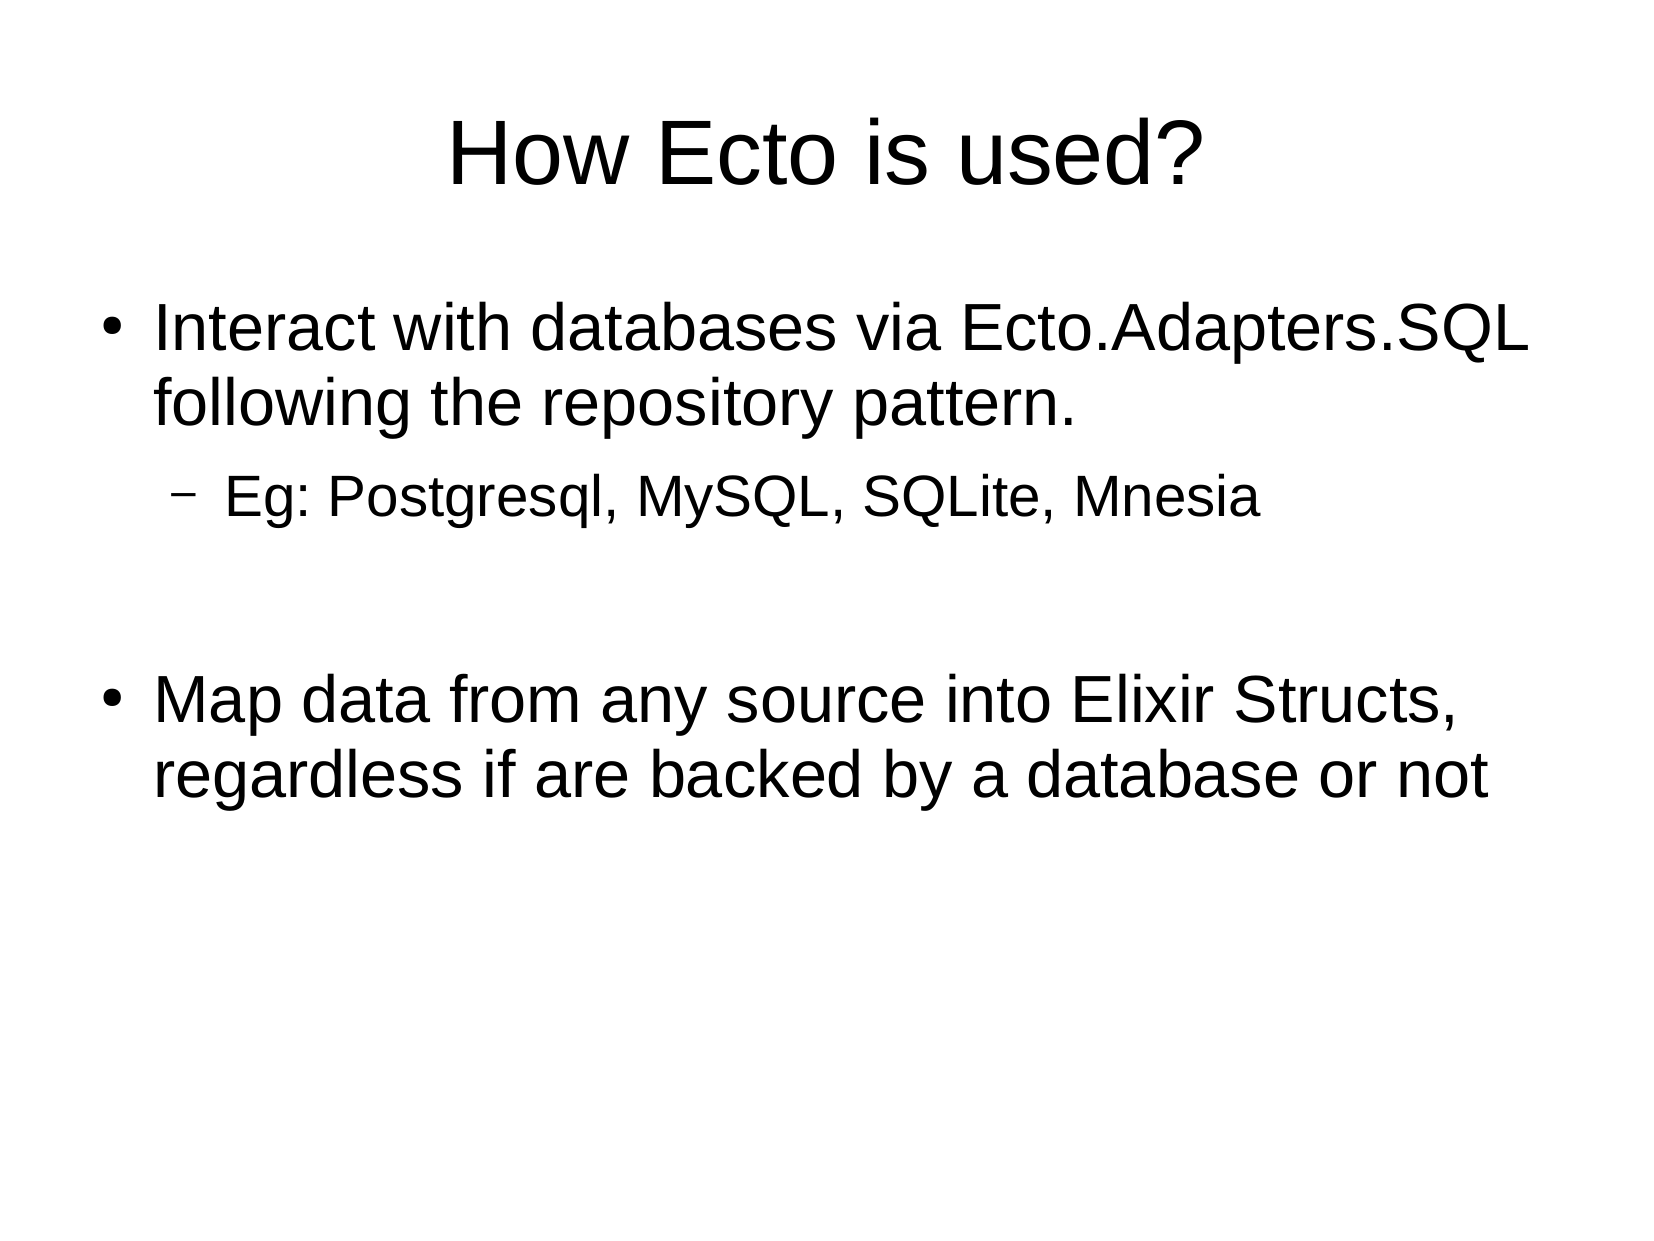

# How Ecto is used?
Interact with databases via Ecto.Adapters.SQL following the repository pattern.
Eg: Postgresql, MySQL, SQLite, Mnesia
Map data from any source into Elixir Structs, regardless if are backed by a database or not